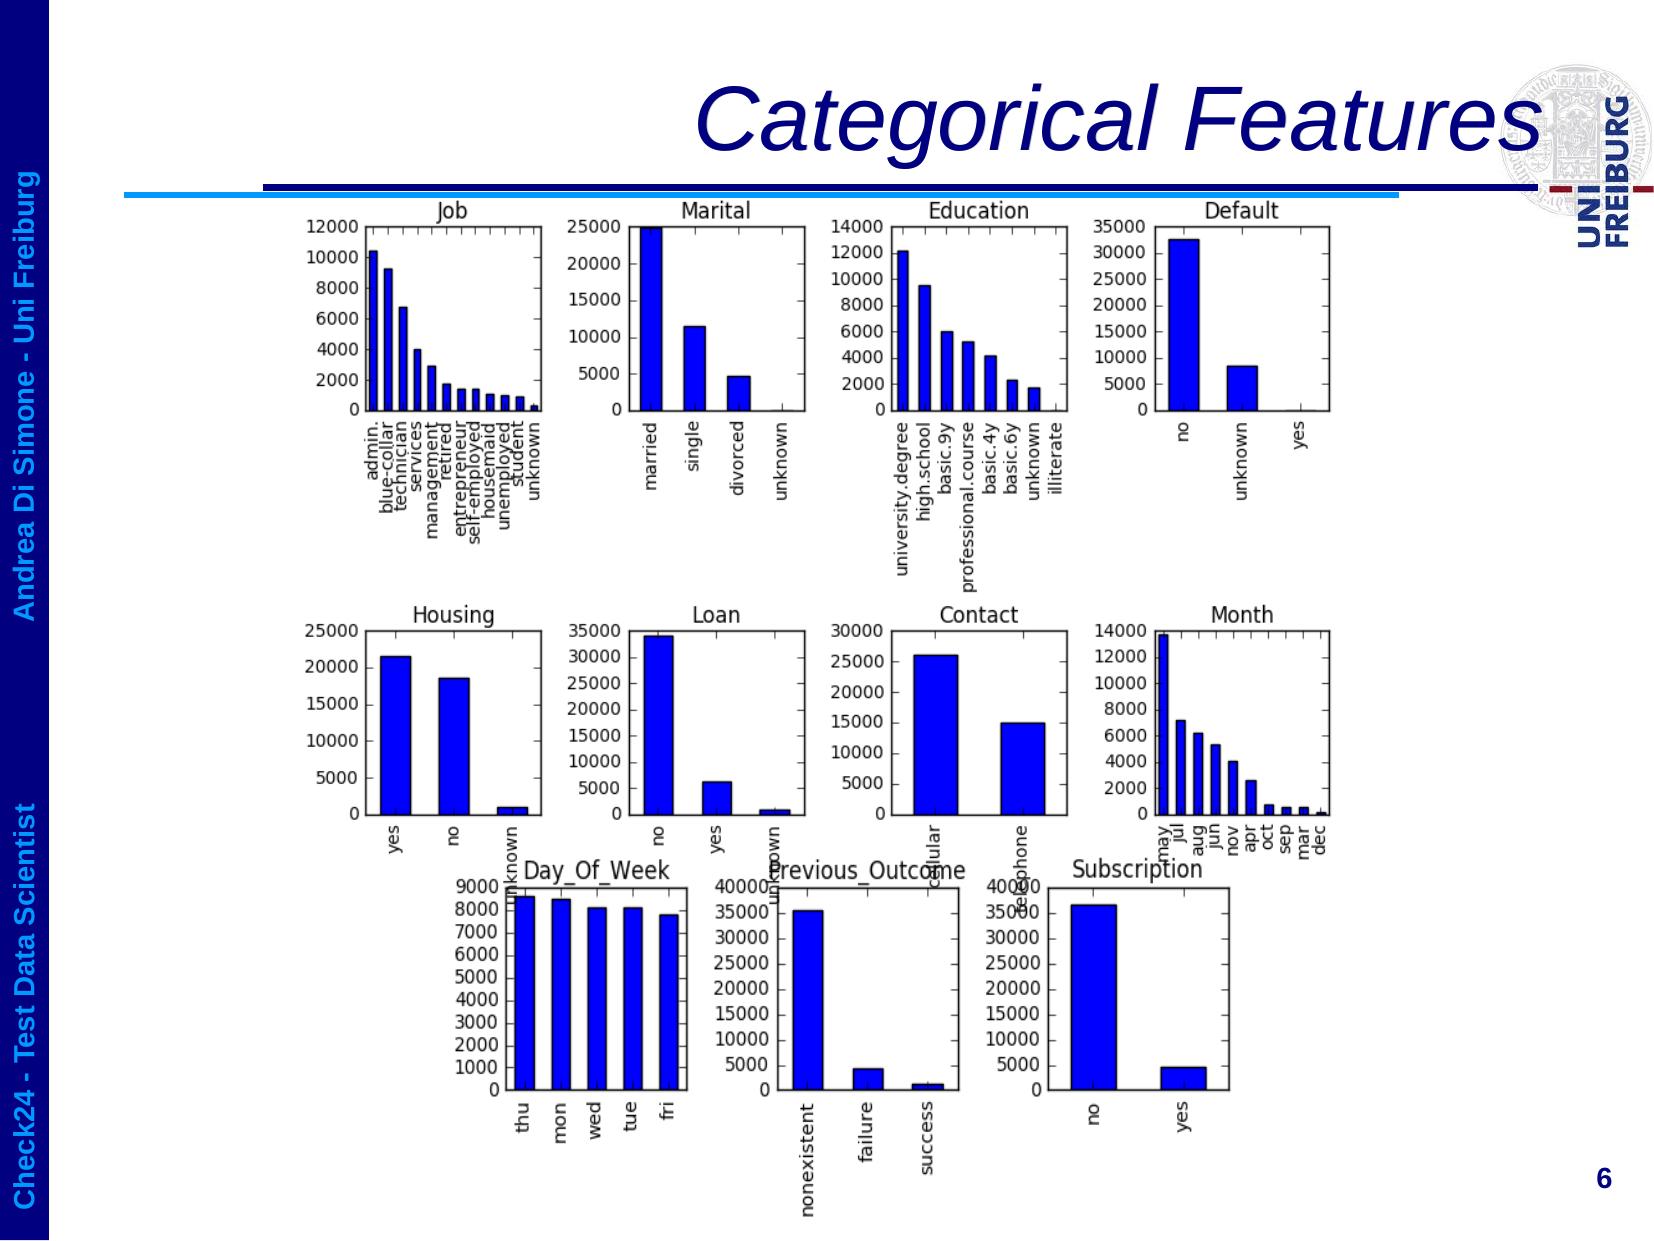

# Categorical Features
Andrea Di Simone - Uni Freiburg
Check24 - Test Data Scientist
6